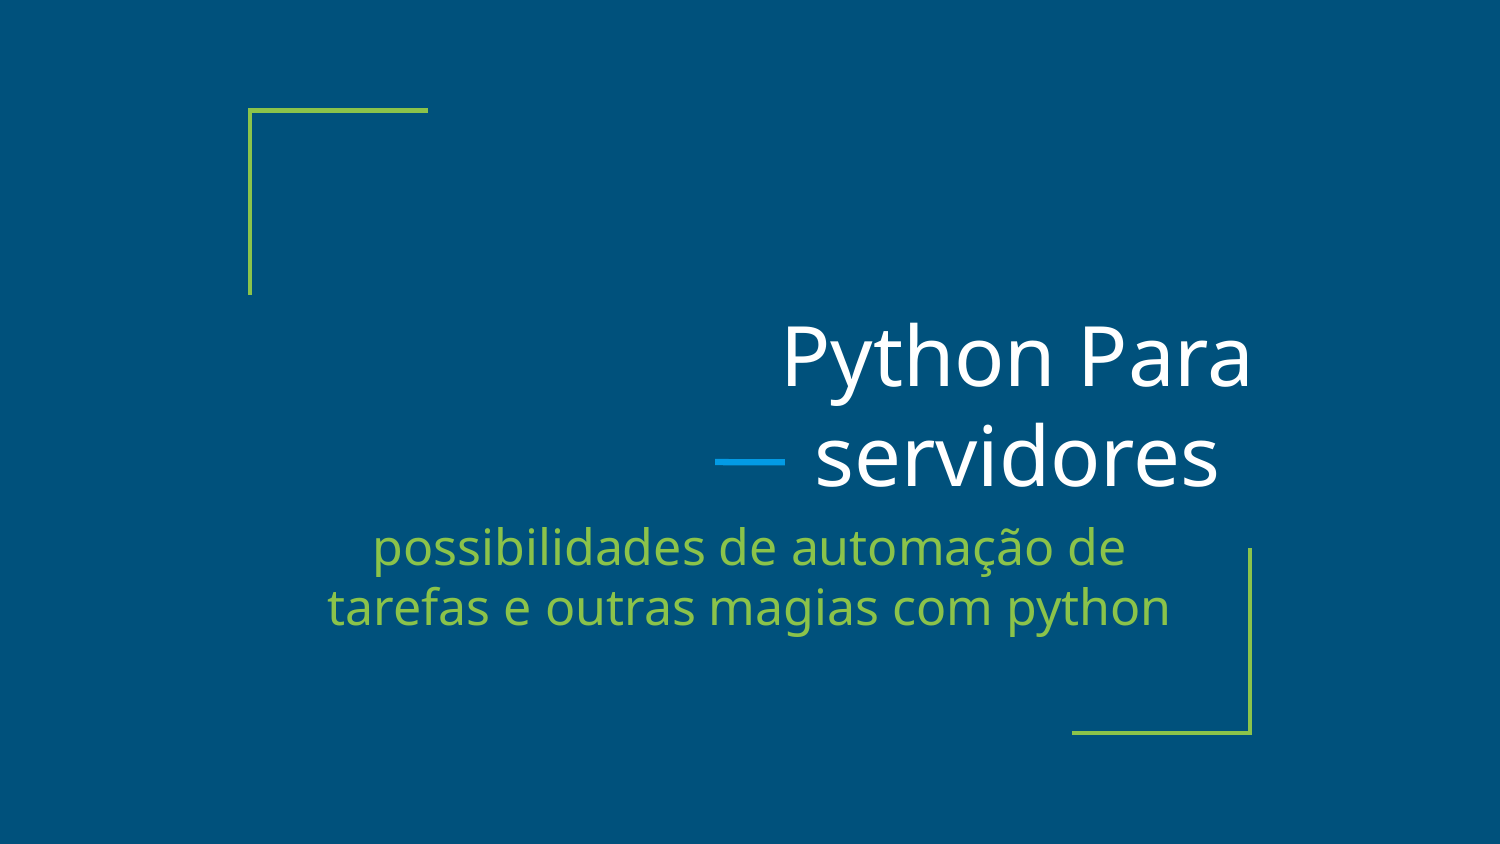

# Python Para servidores
possibilidades de automação de tarefas e outras magias com python